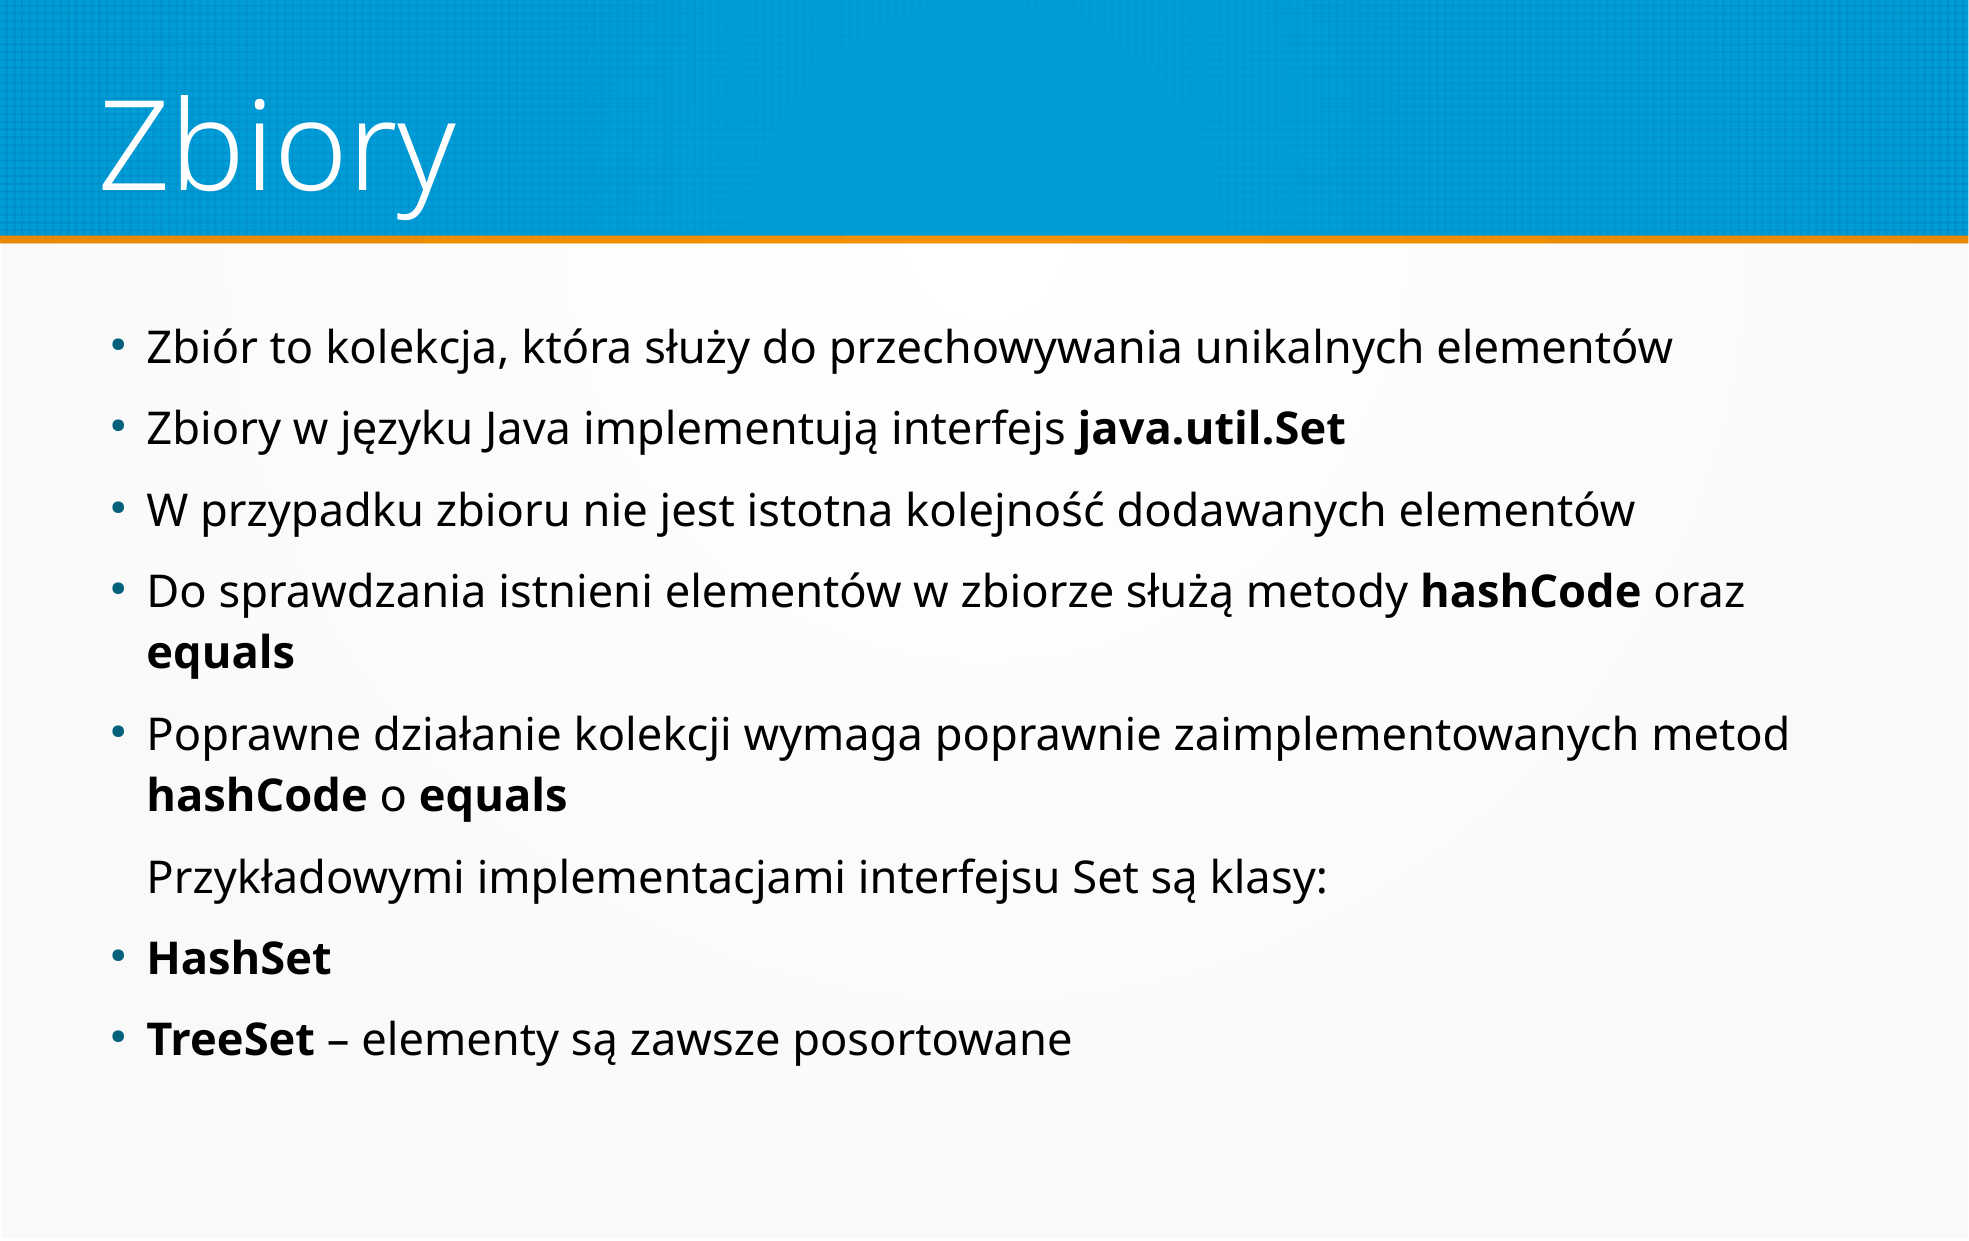

# Zbiory
Zbiór to kolekcja, która służy do przechowywania unikalnych elementów
Zbiory w języku Java implementują interfejs java.util.Set
W przypadku zbioru nie jest istotna kolejność dodawanych elementów
Do sprawdzania istnieni elementów w zbiorze służą metody hashCode oraz equals
Poprawne działanie kolekcji wymaga poprawnie zaimplementowanych metod hashCode o equals
Przykładowymi implementacjami interfejsu Set są klasy:
HashSet
TreeSet – elementy są zawsze posortowane